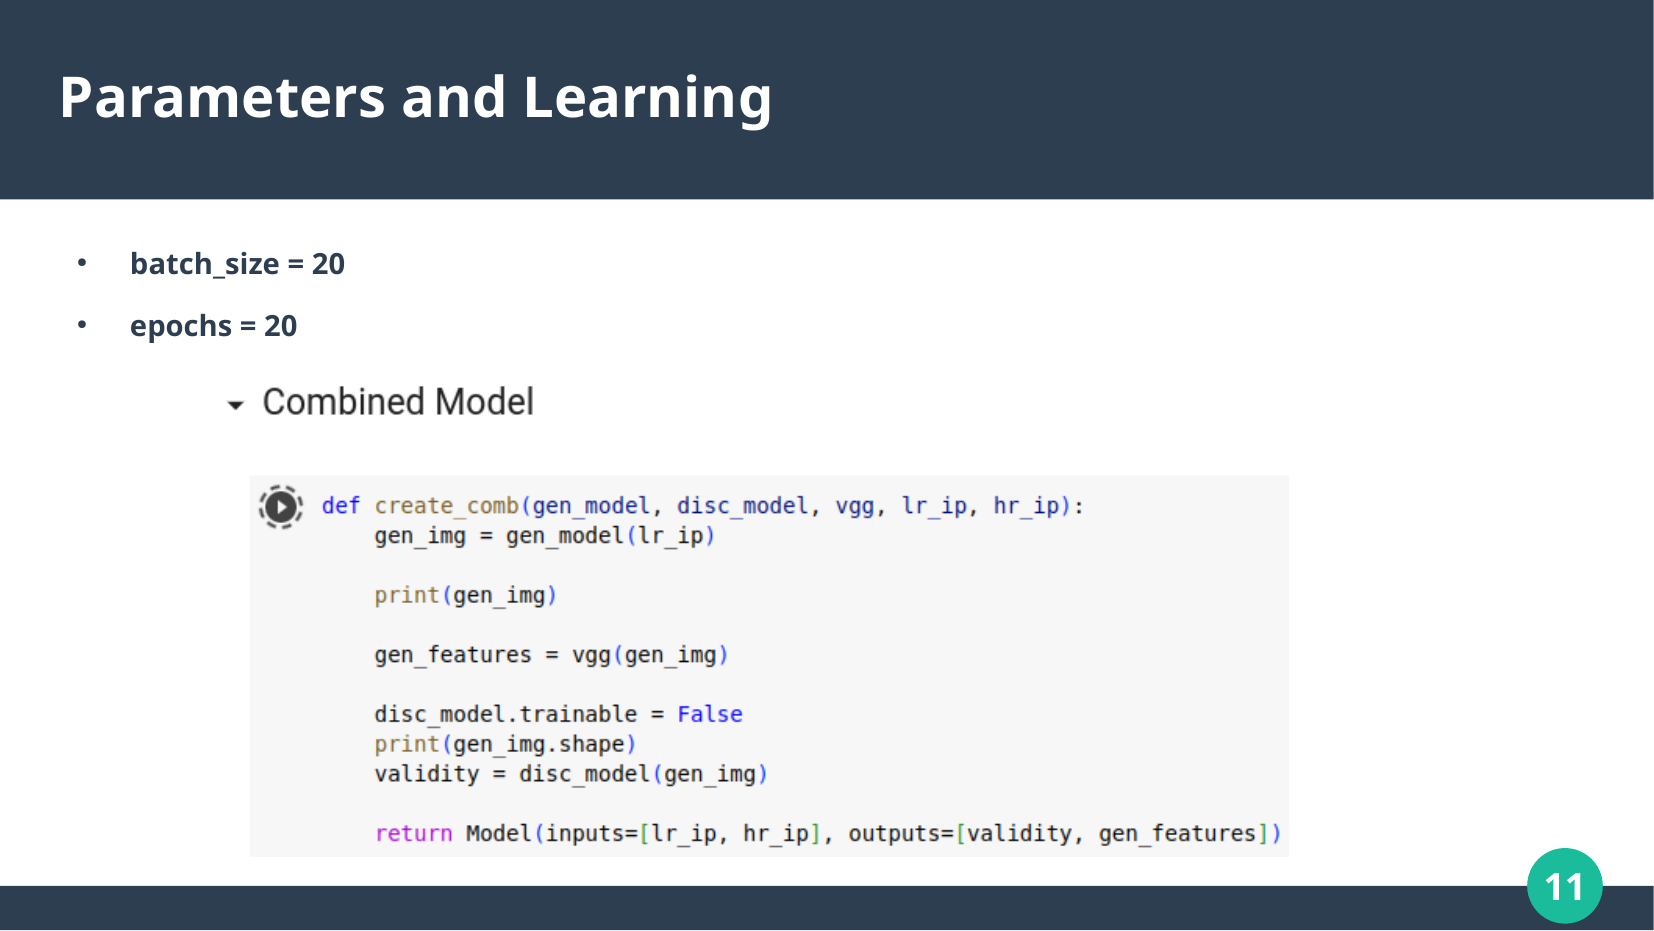

# Parameters and Learning
batch_size = 20
epochs = 20